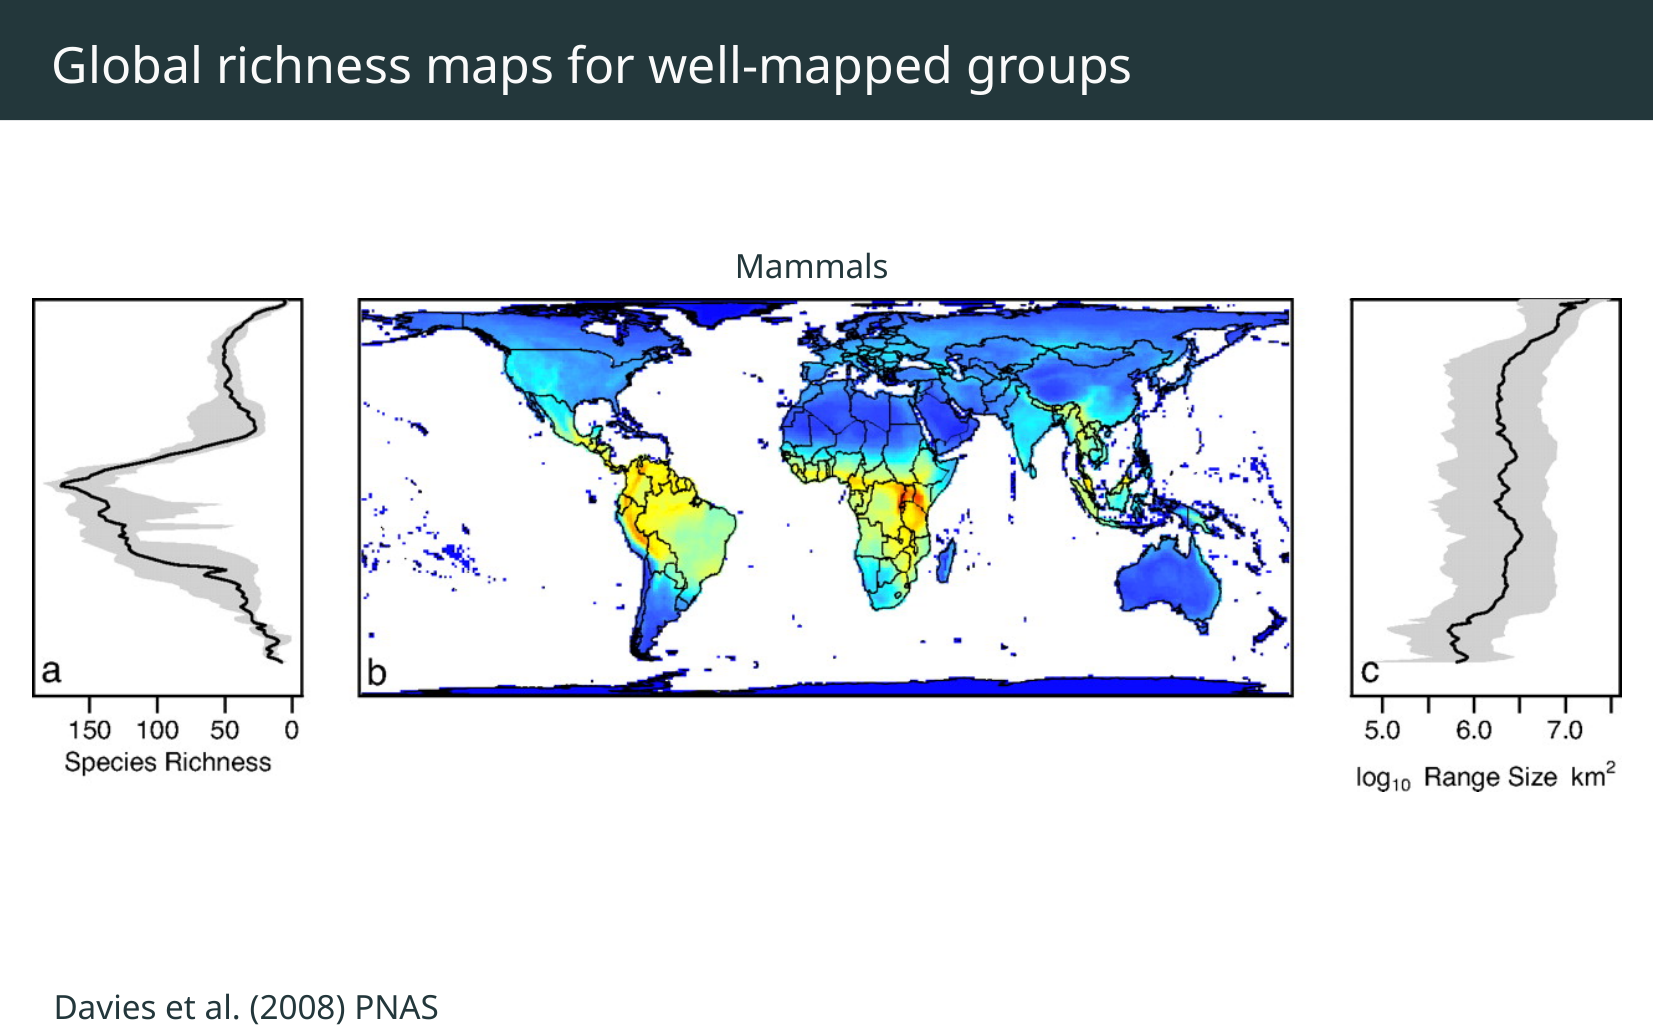

Global richness maps for well-mapped groups
Mammals
Davies et al. (2008) PNAS